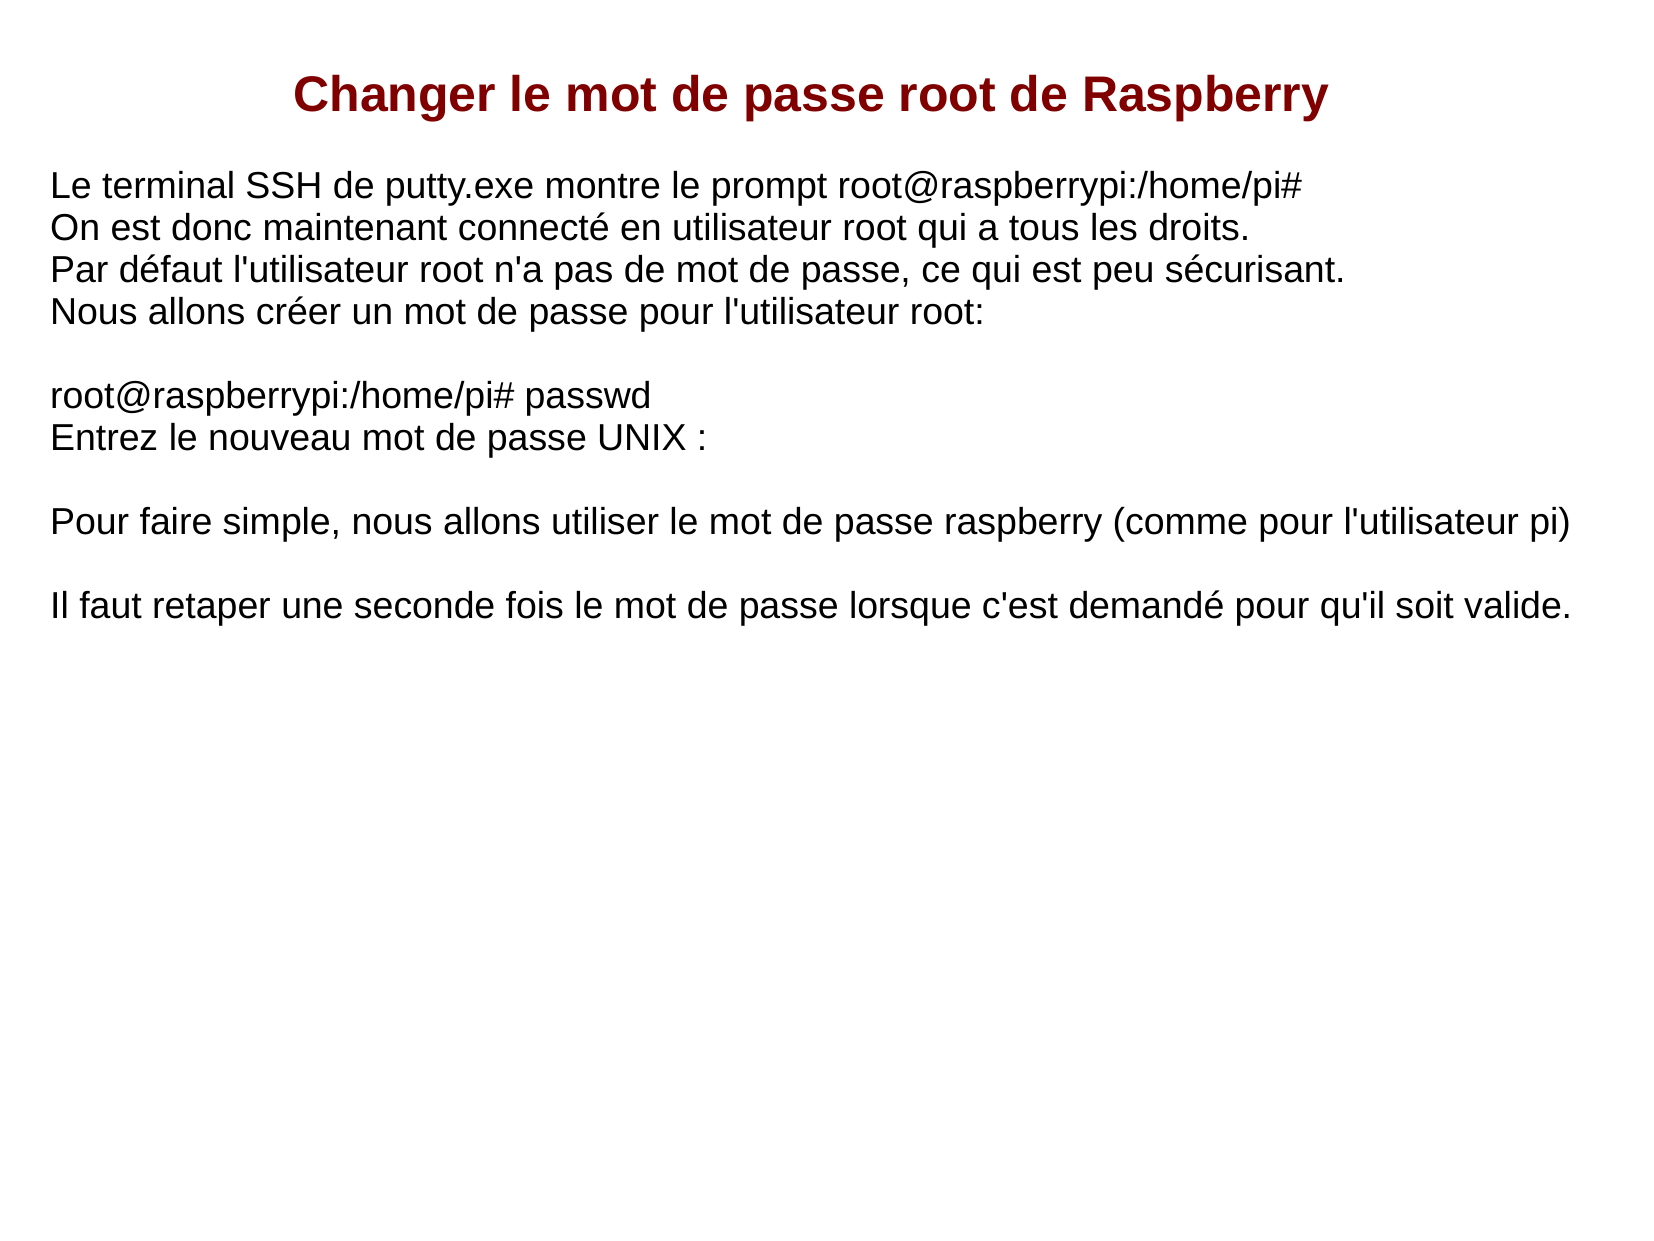

Changer le mot de passe root de Raspberry
Le terminal SSH de putty.exe montre le prompt root@raspberrypi:/home/pi#
On est donc maintenant connecté en utilisateur root qui a tous les droits.
Par défaut l'utilisateur root n'a pas de mot de passe, ce qui est peu sécurisant.
Nous allons créer un mot de passe pour l'utilisateur root:
root@raspberrypi:/home/pi# passwd
Entrez le nouveau mot de passe UNIX :
Pour faire simple, nous allons utiliser le mot de passe raspberry (comme pour l'utilisateur pi)
Il faut retaper une seconde fois le mot de passe lorsque c'est demandé pour qu'il soit valide.